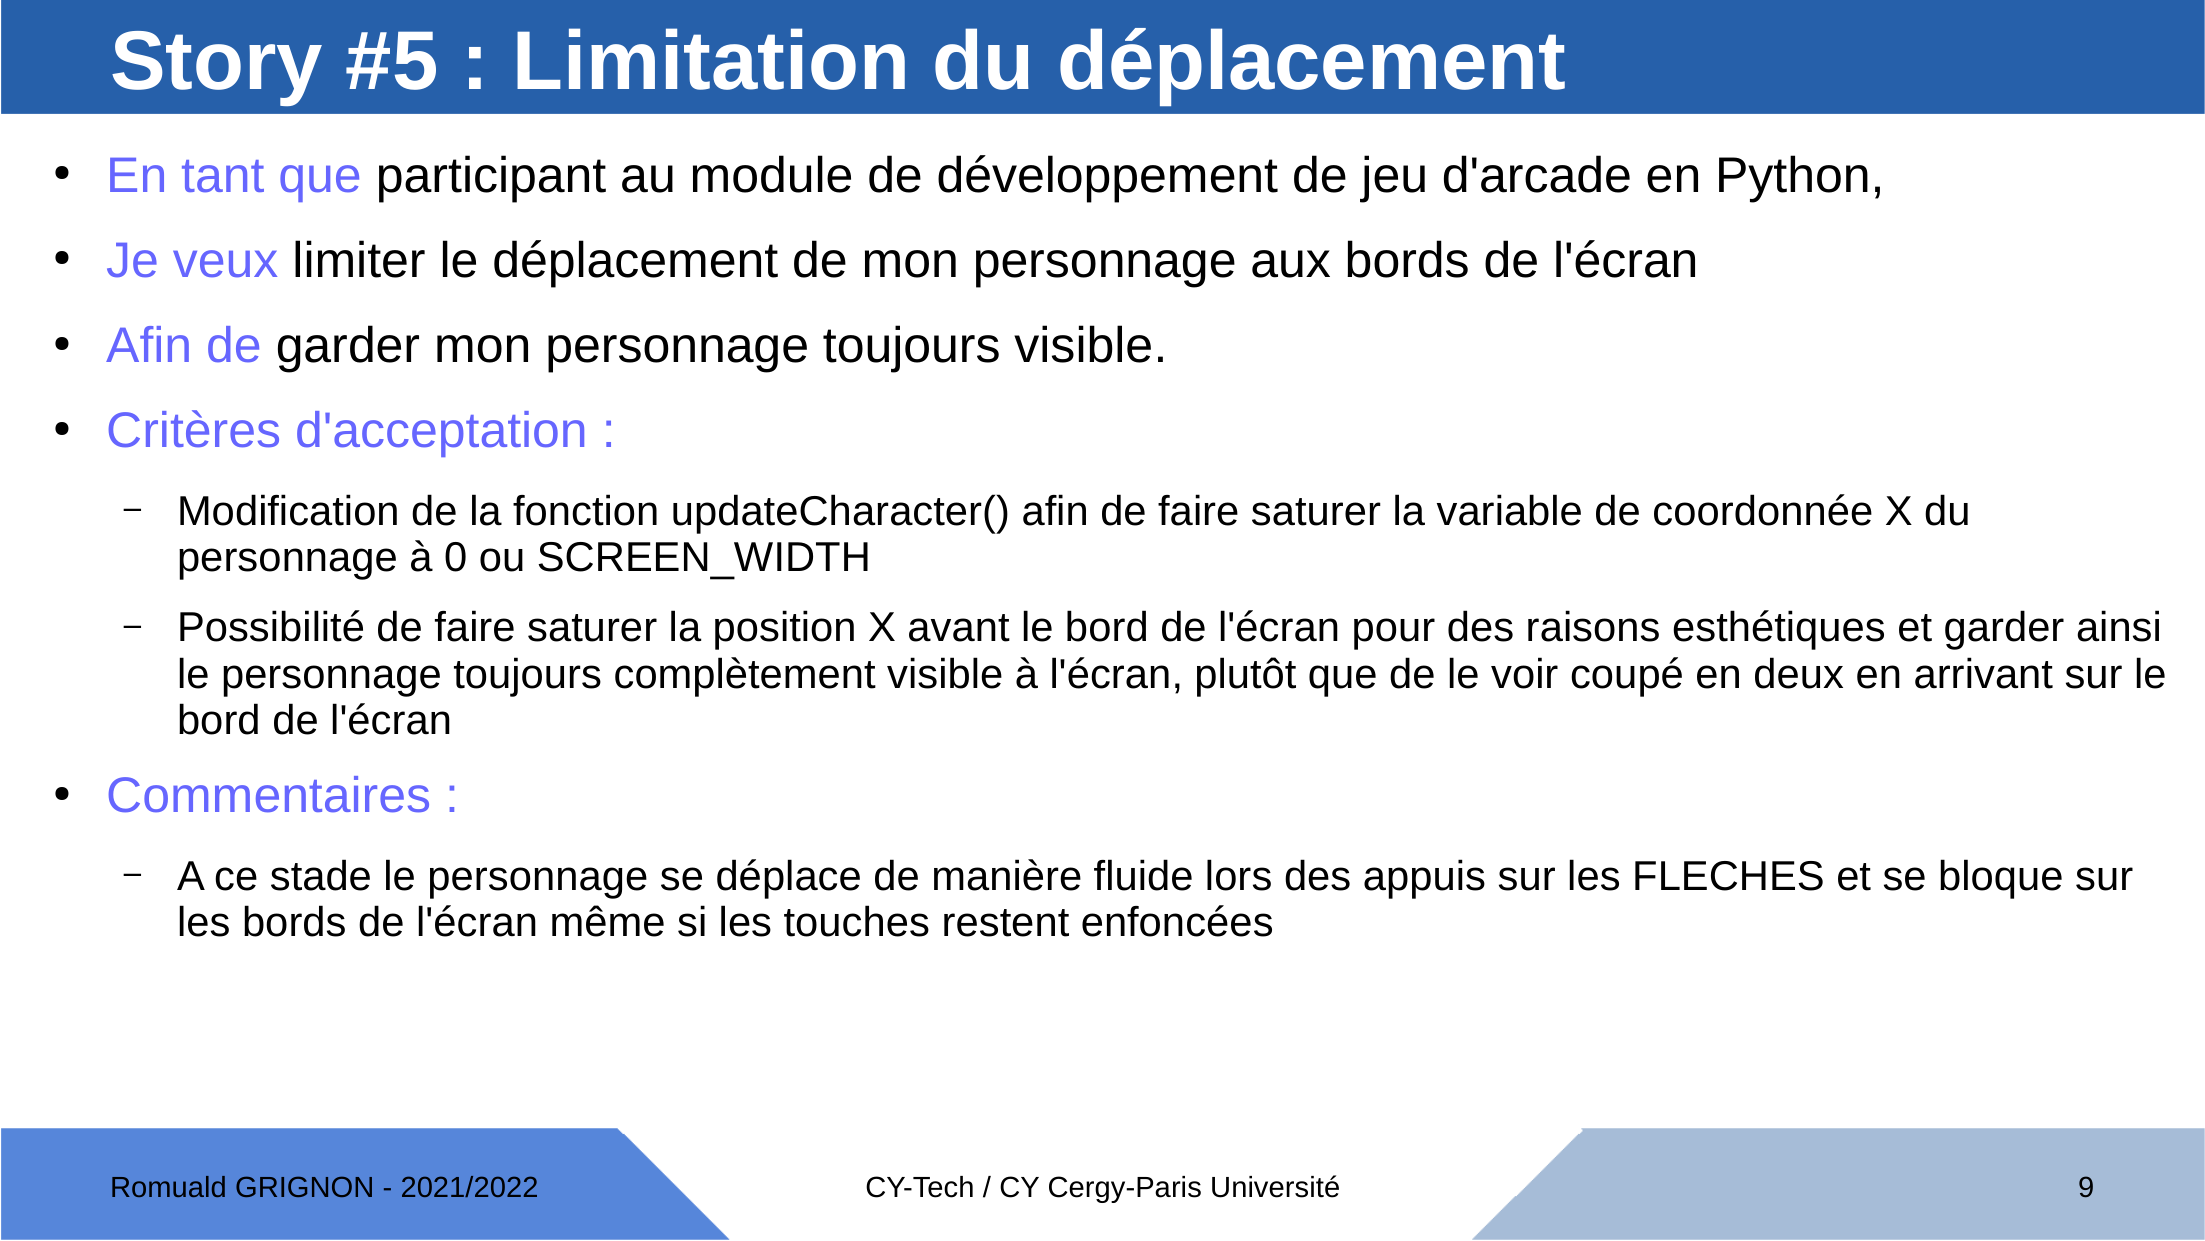

# Story #5 : Limitation du déplacement
En tant que participant au module de développement de jeu d'arcade en Python,
Je veux limiter le déplacement de mon personnage aux bords de l'écran
Afin de garder mon personnage toujours visible.
Critères d'acceptation :
Modification de la fonction updateCharacter() afin de faire saturer la variable de coordonnée X du personnage à 0 ou SCREEN_WIDTH
Possibilité de faire saturer la position X avant le bord de l'écran pour des raisons esthétiques et garder ainsi le personnage toujours complètement visible à l'écran, plutôt que de le voir coupé en deux en arrivant sur le bord de l'écran
Commentaires :
A ce stade le personnage se déplace de manière fluide lors des appuis sur les FLECHES et se bloque sur les bords de l'écran même si les touches restent enfoncées
Romuald GRIGNON - 2021/2022
CY-Tech / CY Cergy-Paris Université
9